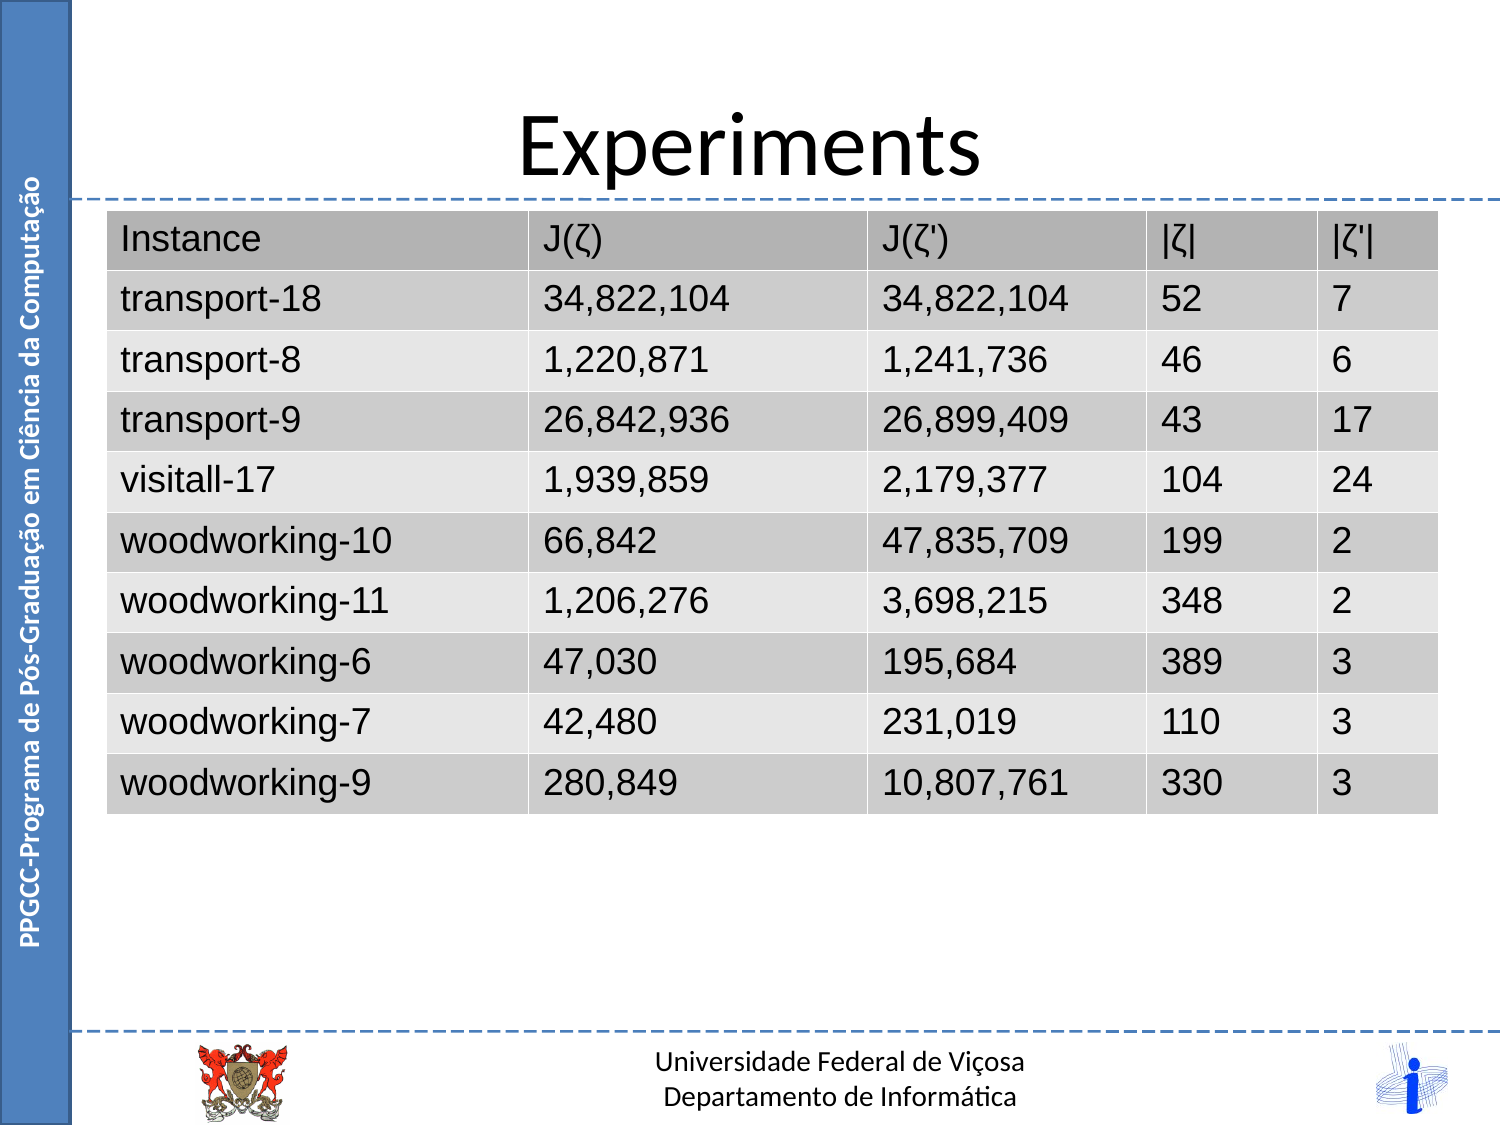

Experiments
| Instance | J(ζ) | J(ζ') | |ζ| | |ζ'| |
| --- | --- | --- | --- | --- |
| transport-18 | 34,822,104 | 34,822,104 | 52 | 7 |
| transport-8 | 1,220,871 | 1,241,736 | 46 | 6 |
| transport-9 | 26,842,936 | 26,899,409 | 43 | 17 |
| visitall-17 | 1,939,859 | 2,179,377 | 104 | 24 |
| woodworking-10 | 66,842 | 47,835,709 | 199 | 2 |
| woodworking-11 | 1,206,276 | 3,698,215 | 348 | 2 |
| woodworking-6 | 47,030 | 195,684 | 389 | 3 |
| woodworking-7 | 42,480 | 231,019 | 110 | 3 |
| woodworking-9 | 280,849 | 10,807,761 | 330 | 3 |
PPGCC-Programa de Pós-Graduação em Ciência da Computação
Universidade Federal de Viçosa
Departamento de Informática